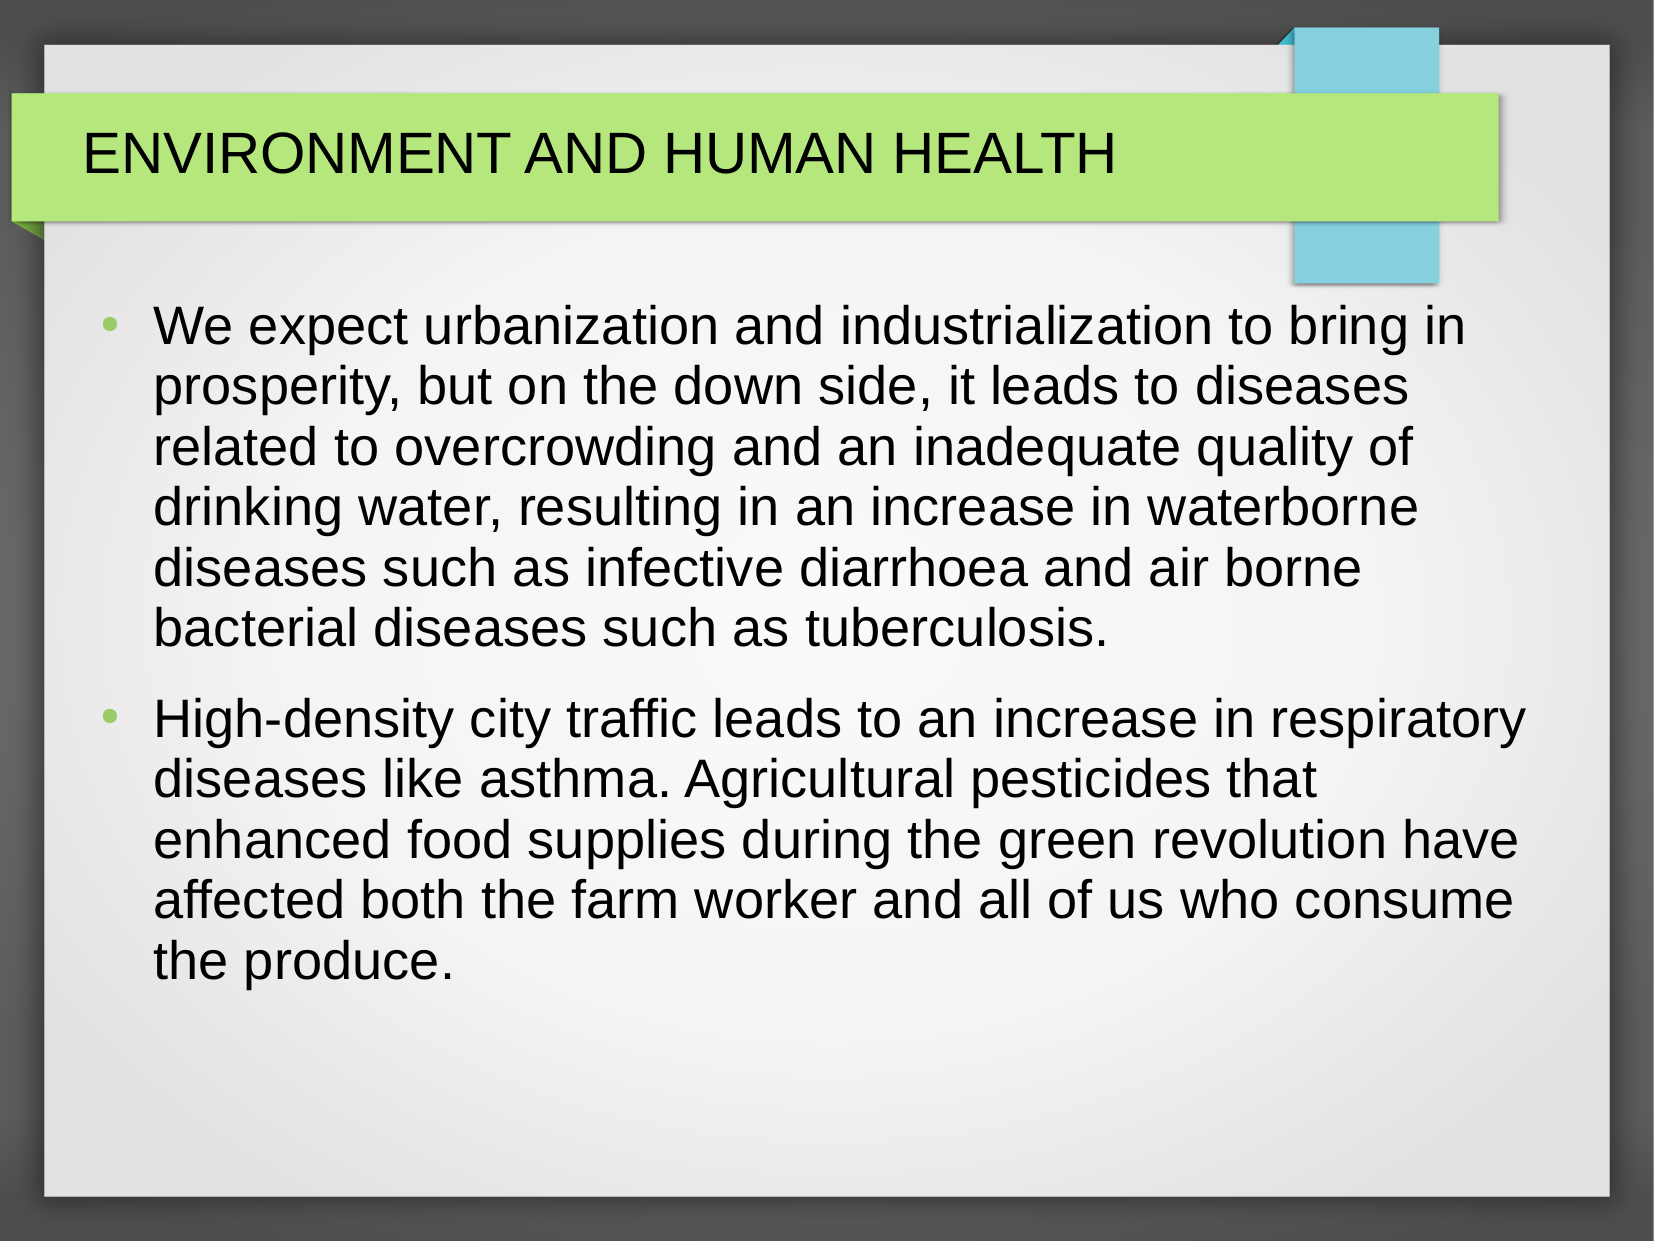

# ENVIRONMENT AND HUMAN HEALTH
We expect urbanization and industrialization to bring in prosperity, but on the down side, it leads to diseases related to overcrowding and an inadequate quality of drinking water, resulting in an increase in waterborne diseases such as infective diarrhoea and air borne bacterial diseases such as tuberculosis.
High-density city traffic leads to an increase in respiratory diseases like asthma. Agricultural pesticides that enhanced food supplies during the green revolution have affected both the farm worker and all of us who consume the produce.